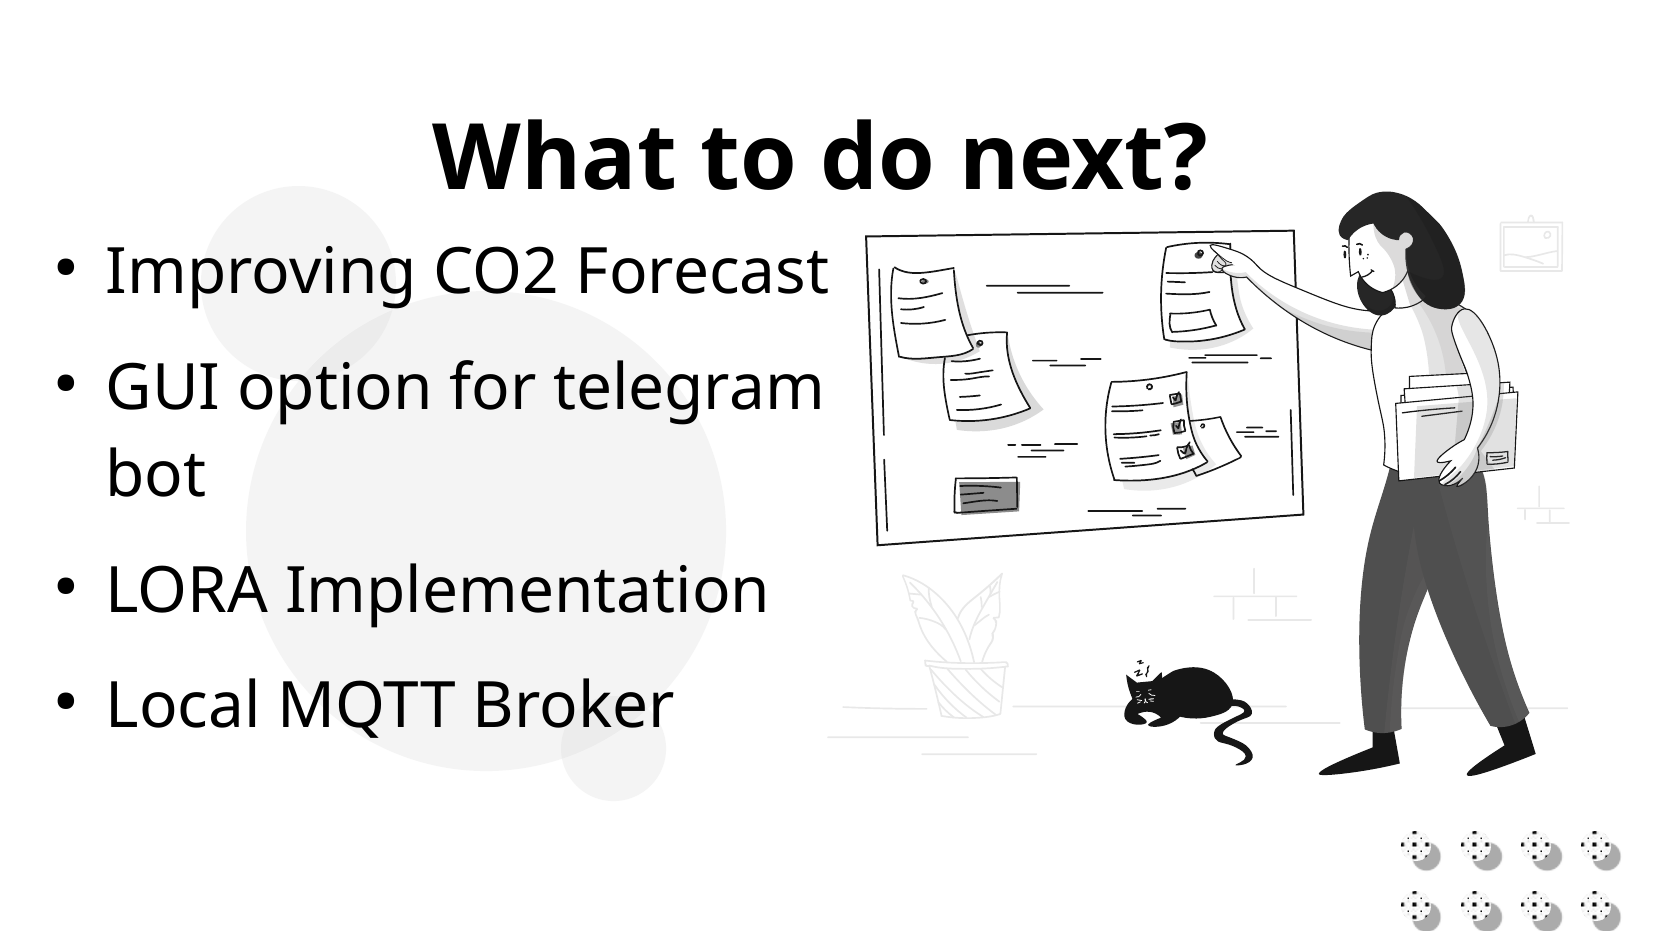

# What to do next?
Improving CO2 Forecast
GUI option for telegram bot
LORA Implementation
Local MQTT Broker